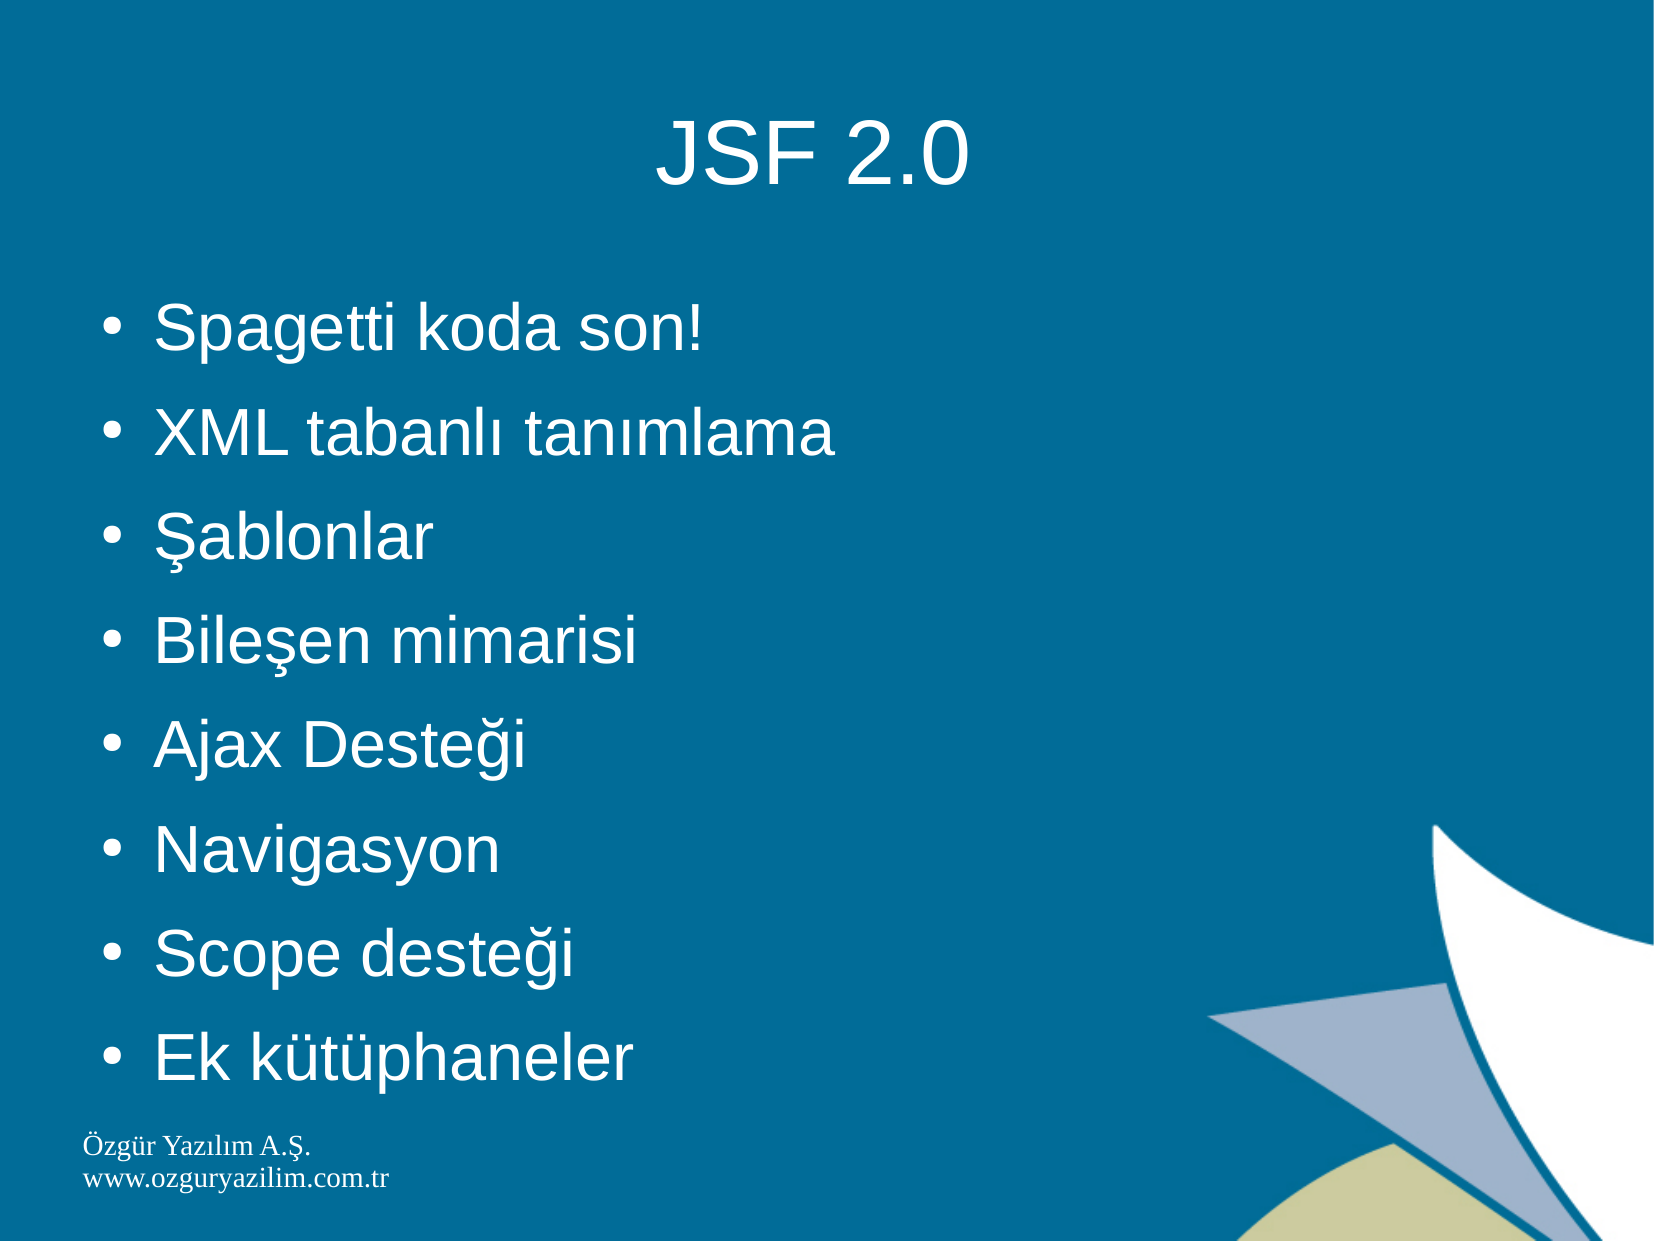

# JSF 2.0
Spagetti koda son!
XML tabanlı tanımlama
Şablonlar
Bileşen mimarisi
Ajax Desteği
Navigasyon
Scope desteği
Ek kütüphaneler